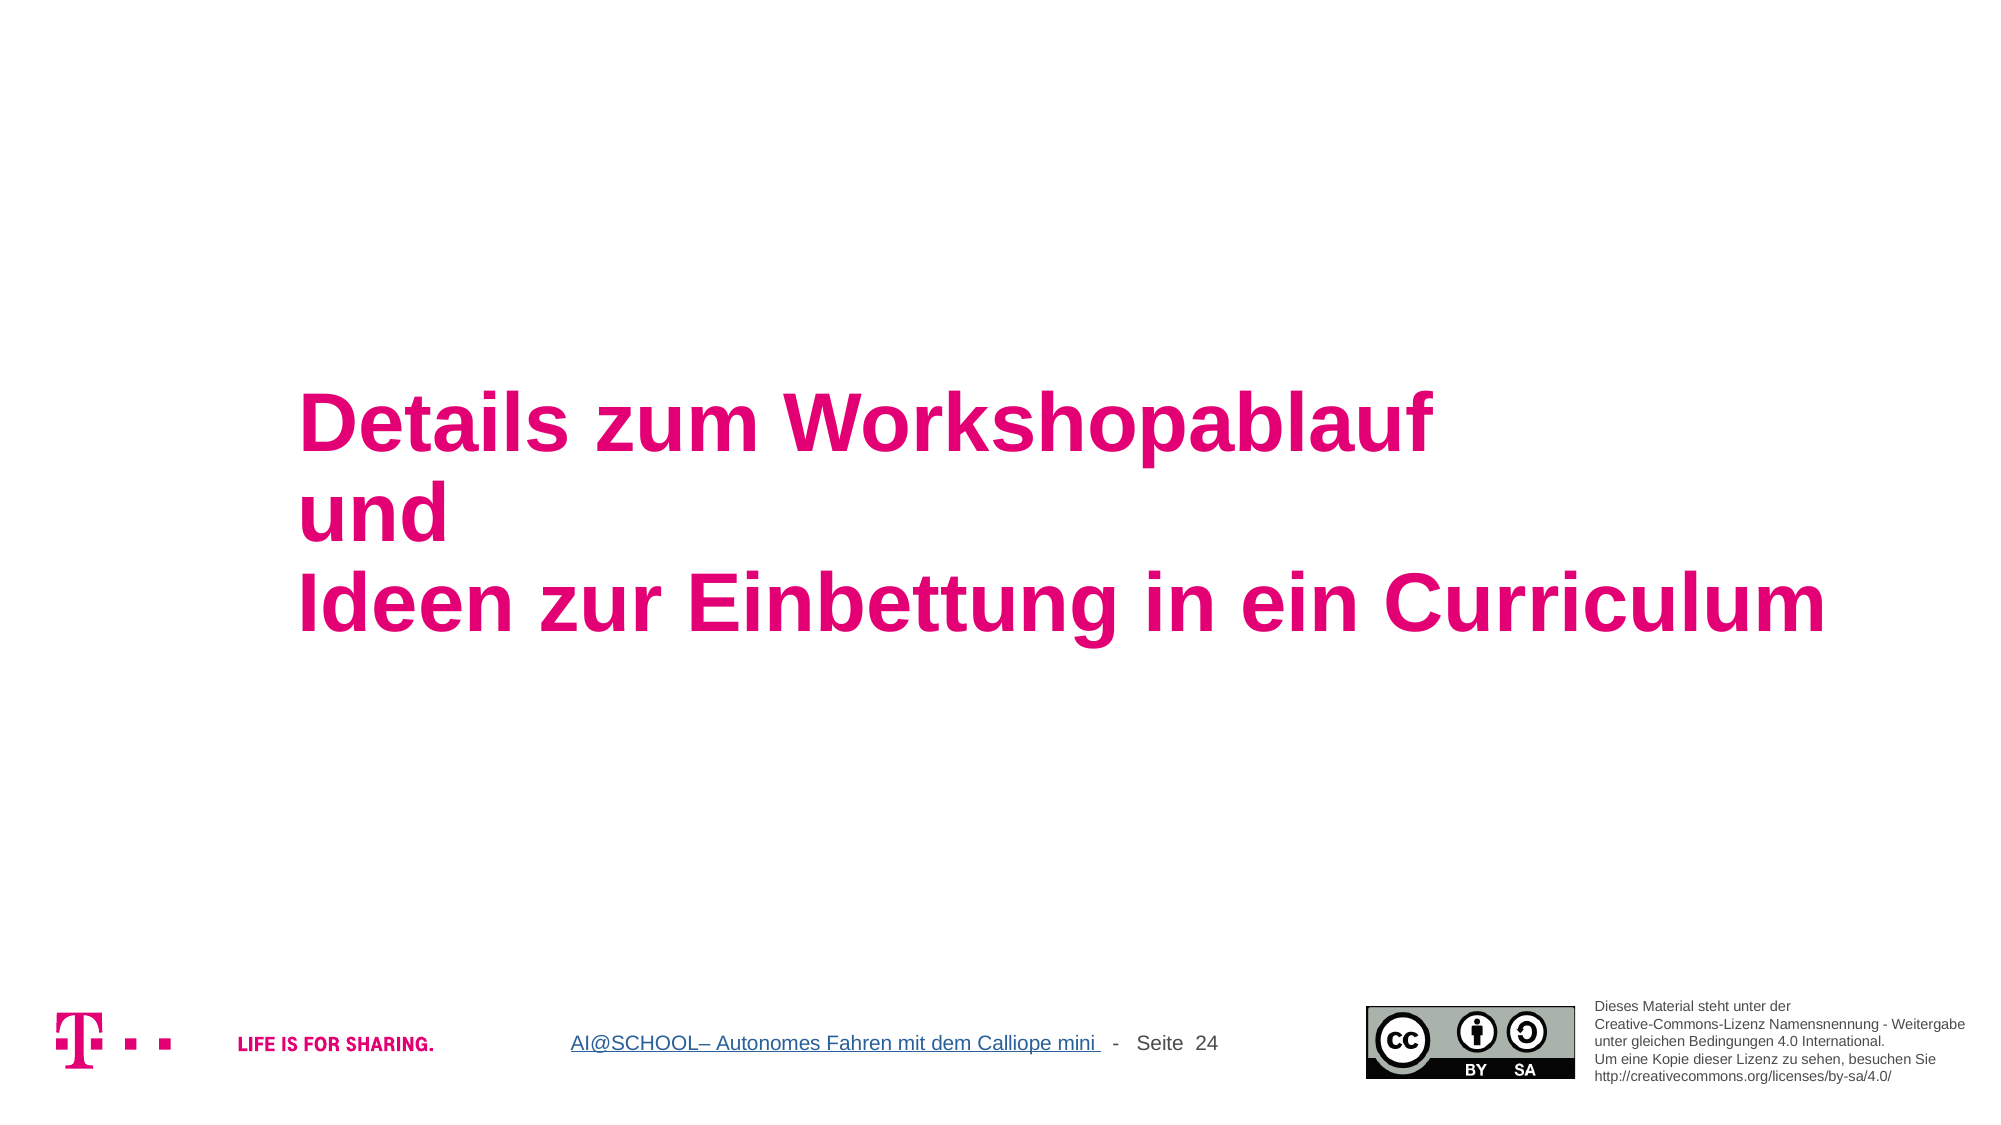

# Details zum Workshopablauf und Ideen zur Einbettung in ein Curriculum